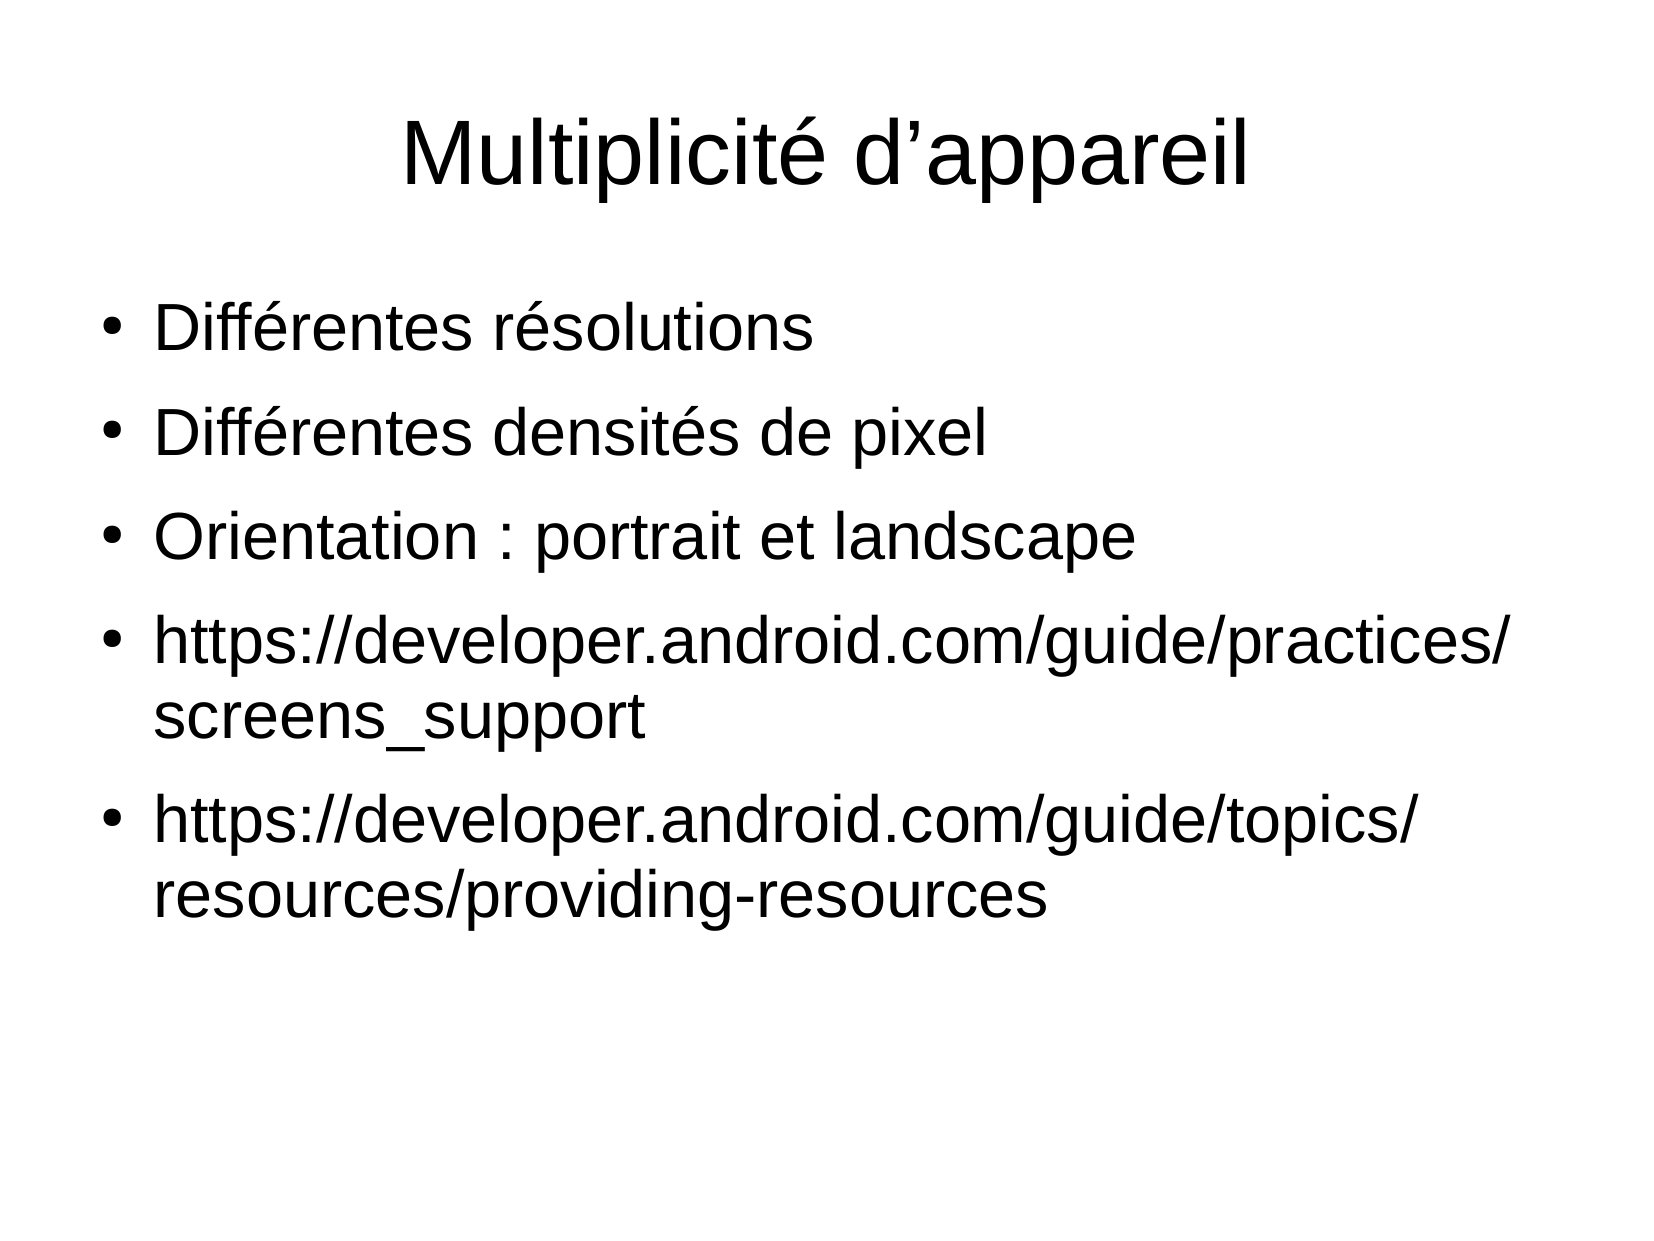

# Multiplicité d’appareil
Différentes résolutions
Différentes densités de pixel
Orientation : portrait et landscape
https://developer.android.com/guide/practices/screens_support
https://developer.android.com/guide/topics/resources/providing-resources